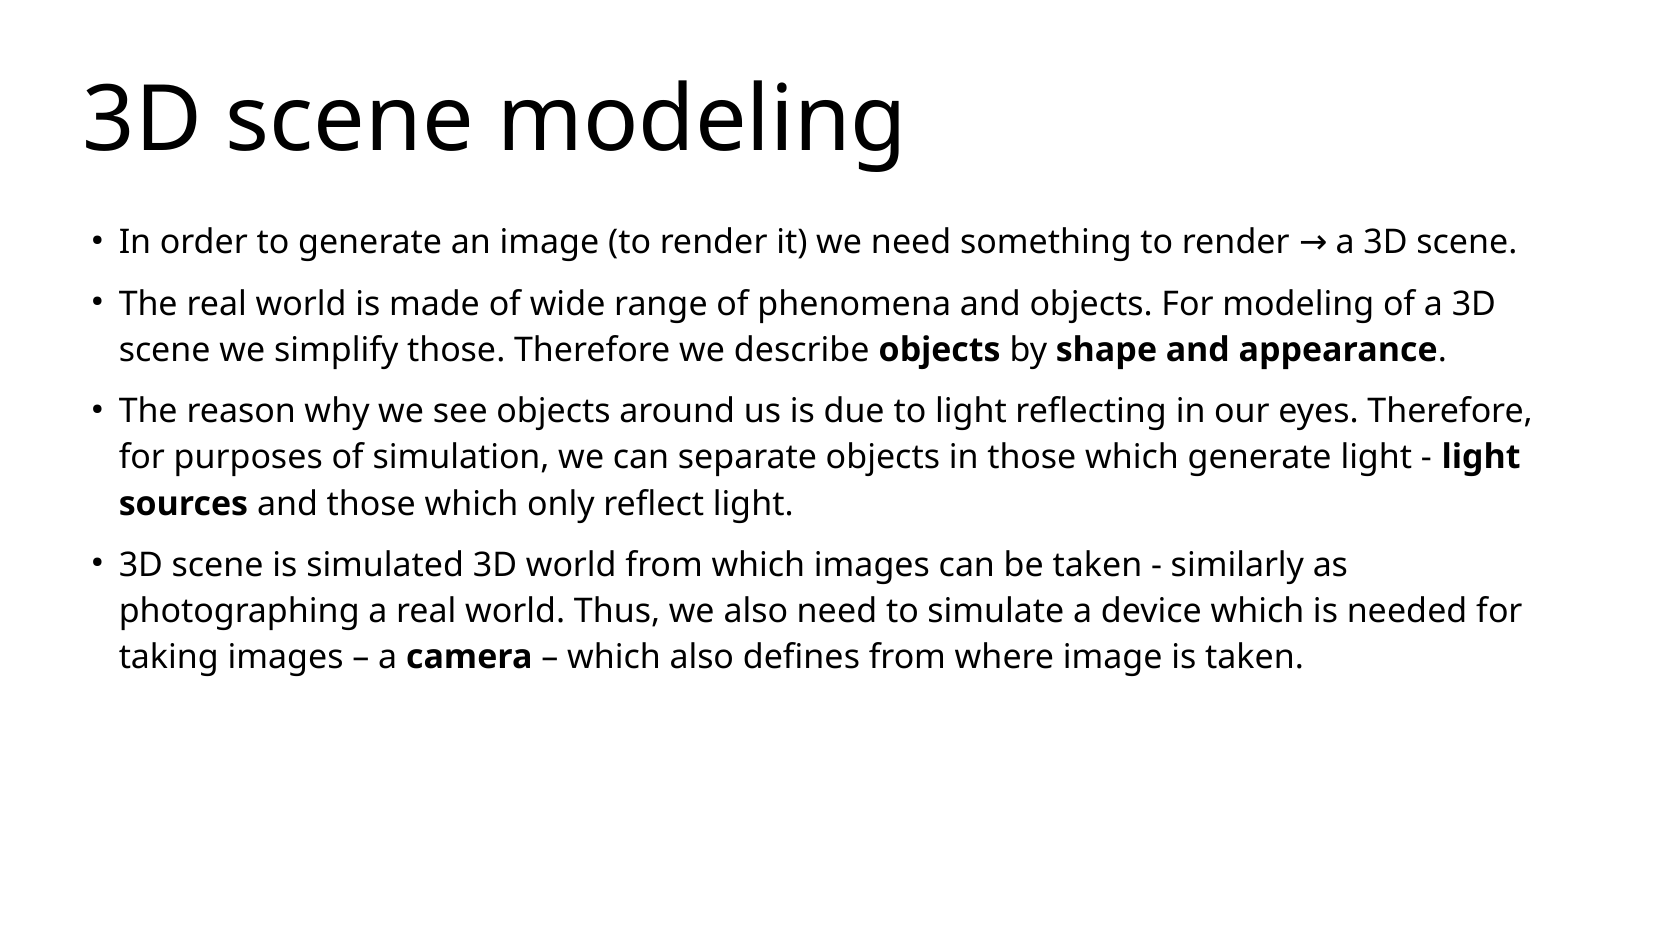

# 3D scene modeling
In order to generate an image (to render it) we need something to render → a 3D scene.
The real world is made of wide range of phenomena and objects. For modeling of a 3D scene we simplify those. Therefore we describe objects by shape and appearance.
The reason why we see objects around us is due to light reflecting in our eyes. Therefore, for purposes of simulation, we can separate objects in those which generate light - light sources and those which only reflect light.
3D scene is simulated 3D world from which images can be taken - similarly as photographing a real world. Thus, we also need to simulate a device which is needed for taking images – a camera – which also defines from where image is taken.